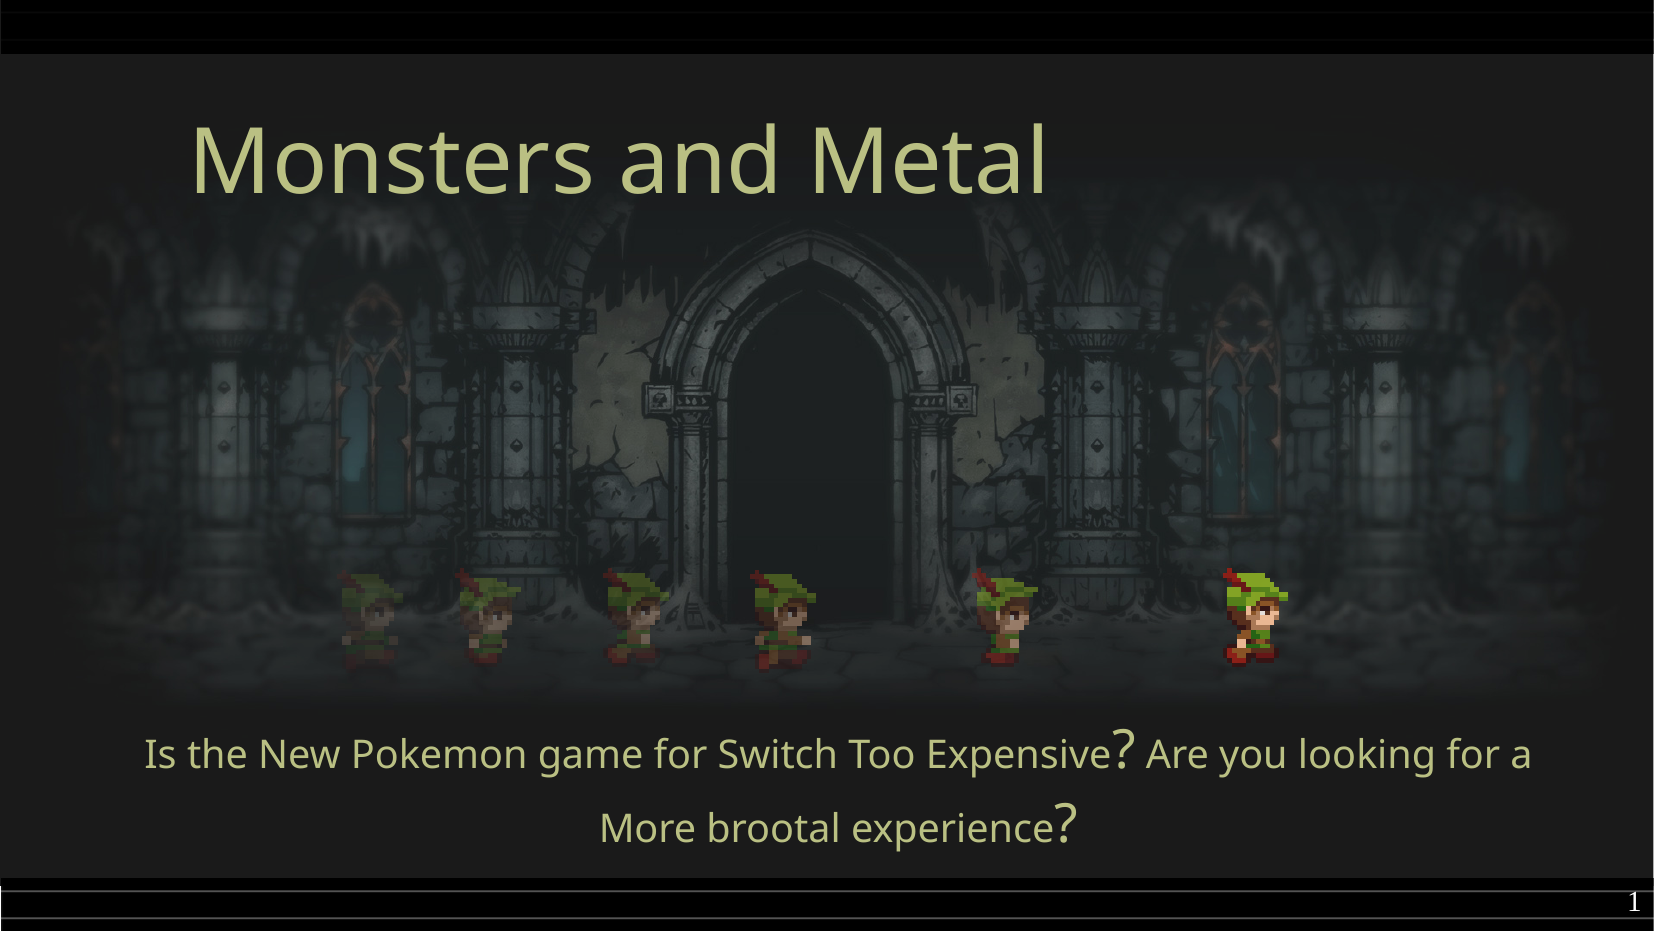

# Monsters and Metal
Is the New Pokemon game for Switch Too Expensive? Are you looking for a More brootal experience?